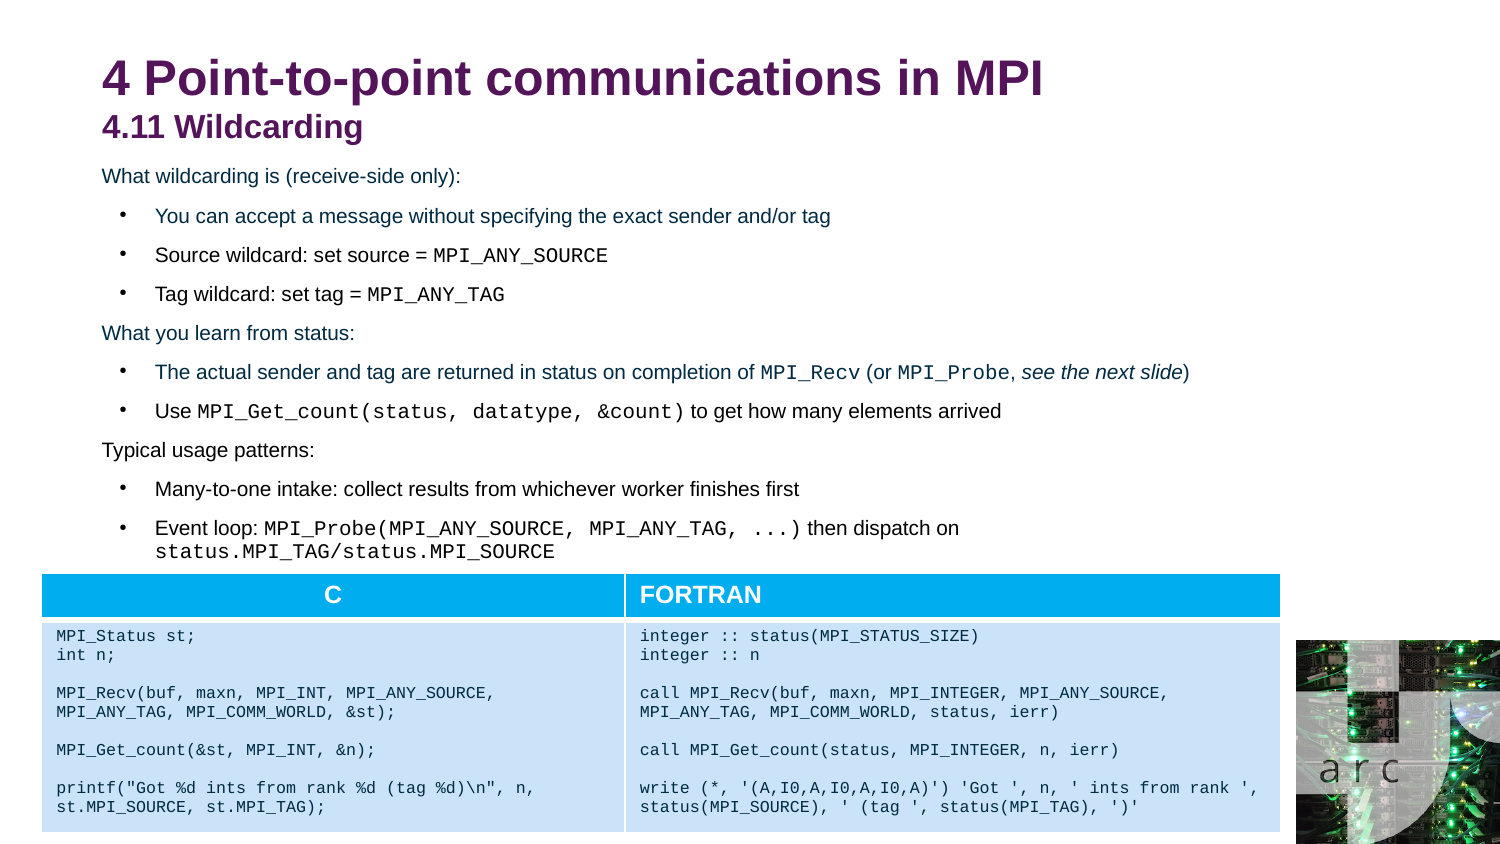

# 4 Point-to-point communications in MPI 4.11 Wildcarding
What wildcarding is (receive-side only):
You can accept a message without specifying the exact sender and/or tag
Source wildcard: set source = MPI_ANY_SOURCE
Tag wildcard: set tag = MPI_ANY_TAG
What you learn from status:
The actual sender and tag are returned in status on completion of MPI_Recv (or MPI_Probe, see the next slide)
Use MPI_Get_count(status, datatype, &count) to get how many elements arrived
Typical usage patterns:
Many-to-one intake: collect results from whichever worker finishes first
Event loop: MPI_Probe(MPI_ANY_SOURCE, MPI_ANY_TAG, ...) then dispatch on status.MPI_TAG/status.MPI_SOURCE
| C | FORTRAN |
| --- | --- |
| MPI\_Status st; int n; MPI\_Recv(buf, maxn, MPI\_INT, MPI\_ANY\_SOURCE, MPI\_ANY\_TAG, MPI\_COMM\_WORLD, &st); MPI\_Get\_count(&st, MPI\_INT, &n); printf("Got %d ints from rank %d (tag %d)\n", n, st.MPI\_SOURCE, st.MPI\_TAG); | integer :: status(MPI\_STATUS\_SIZE) integer :: n call MPI\_Recv(buf, maxn, MPI\_INTEGER, MPI\_ANY\_SOURCE, MPI\_ANY\_TAG, MPI\_COMM\_WORLD, status, ierr) call MPI\_Get\_count(status, MPI\_INTEGER, n, ierr) write (\*, '(A,I0,A,I0,A,I0,A)') 'Got ', n, ' ints from rank ', status(MPI\_SOURCE), ' (tag ', status(MPI\_TAG), ')' |